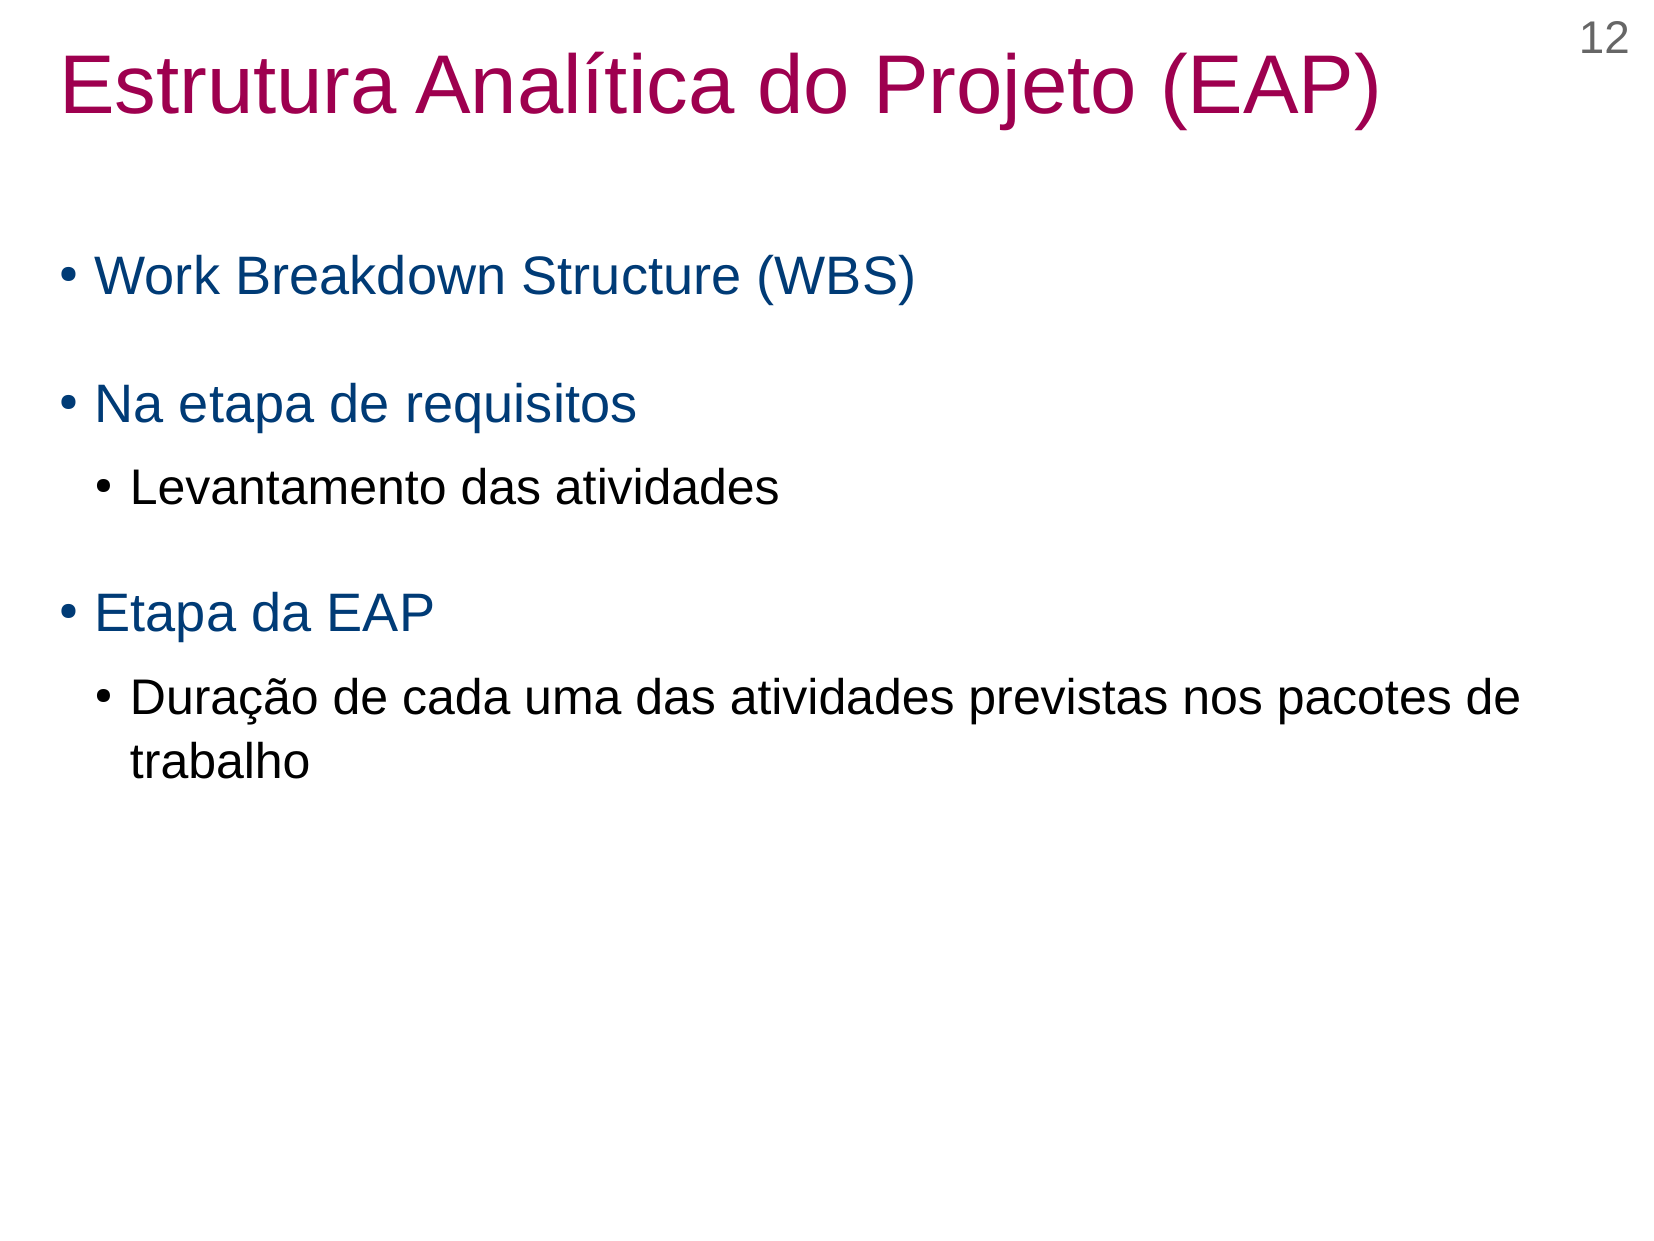

12
# Estrutura Analítica do Projeto (EAP)
Work Breakdown Structure (WBS)
Na etapa de requisitos
Levantamento das atividades
Etapa da EAP
Duração de cada uma das atividades previstas nos pacotes de trabalho